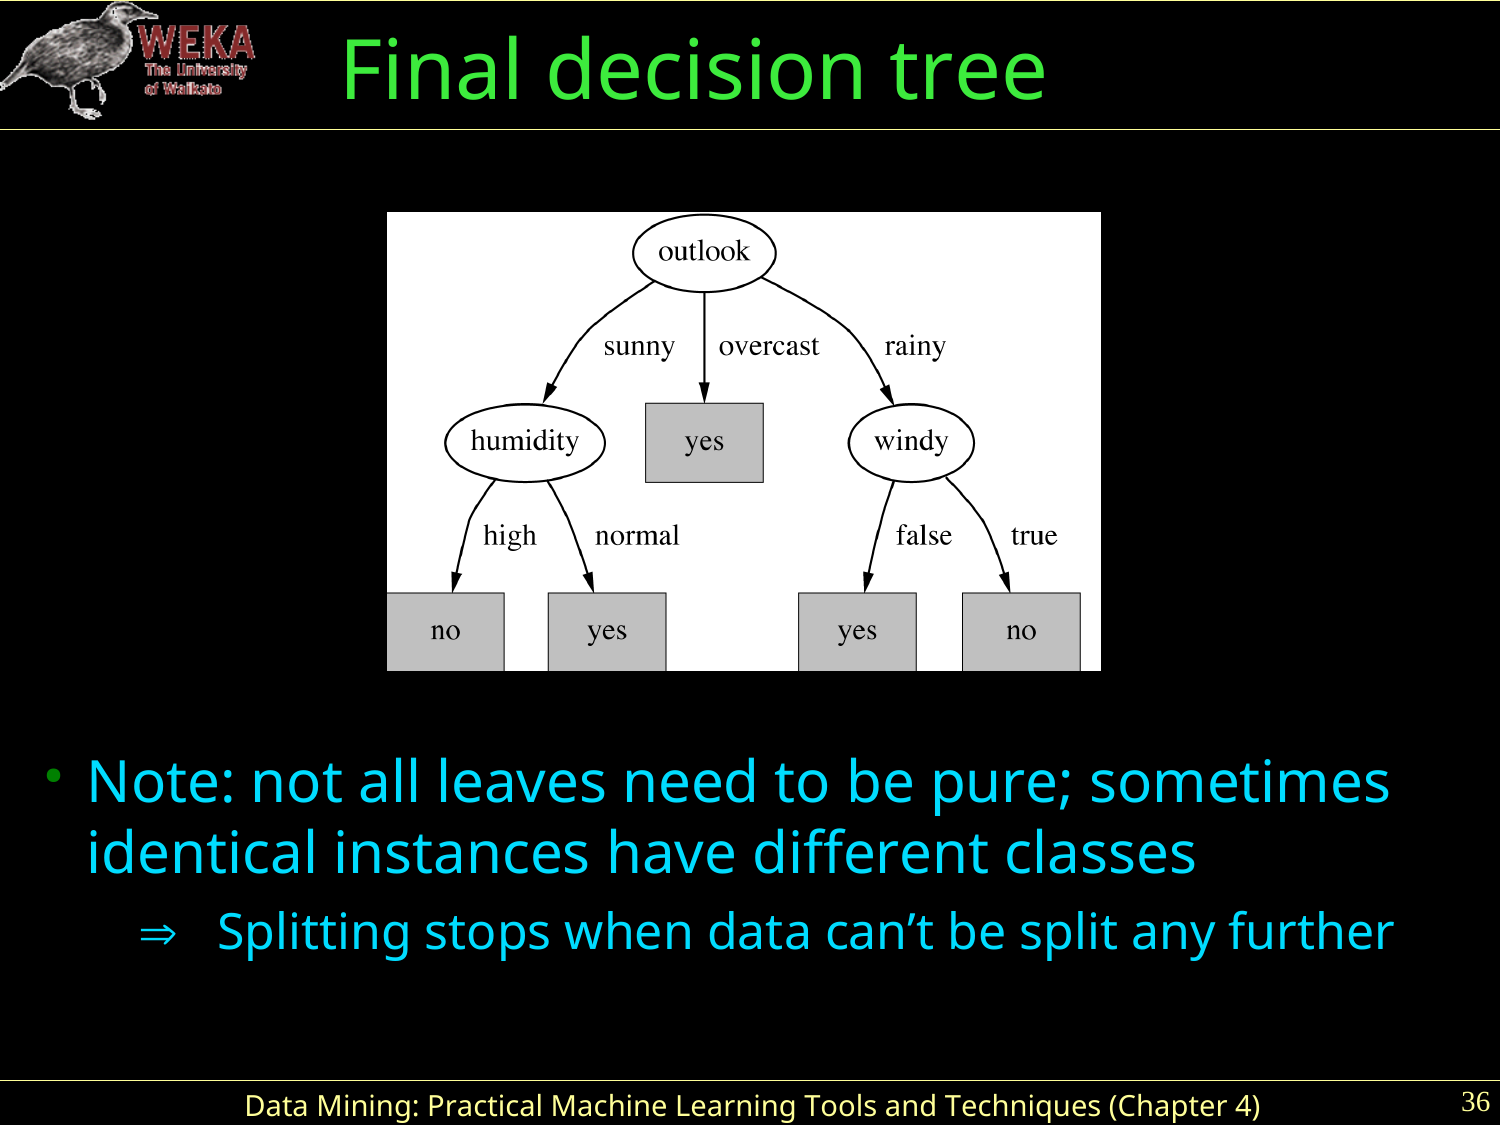

# Final decision tree
Note: not all leaves need to be pure; sometimes identical instances have different classes
 Splitting stops when data can’t be split any further
Data Mining: Practical Machine Learning Tools and Techniques (Chapter 4)
36